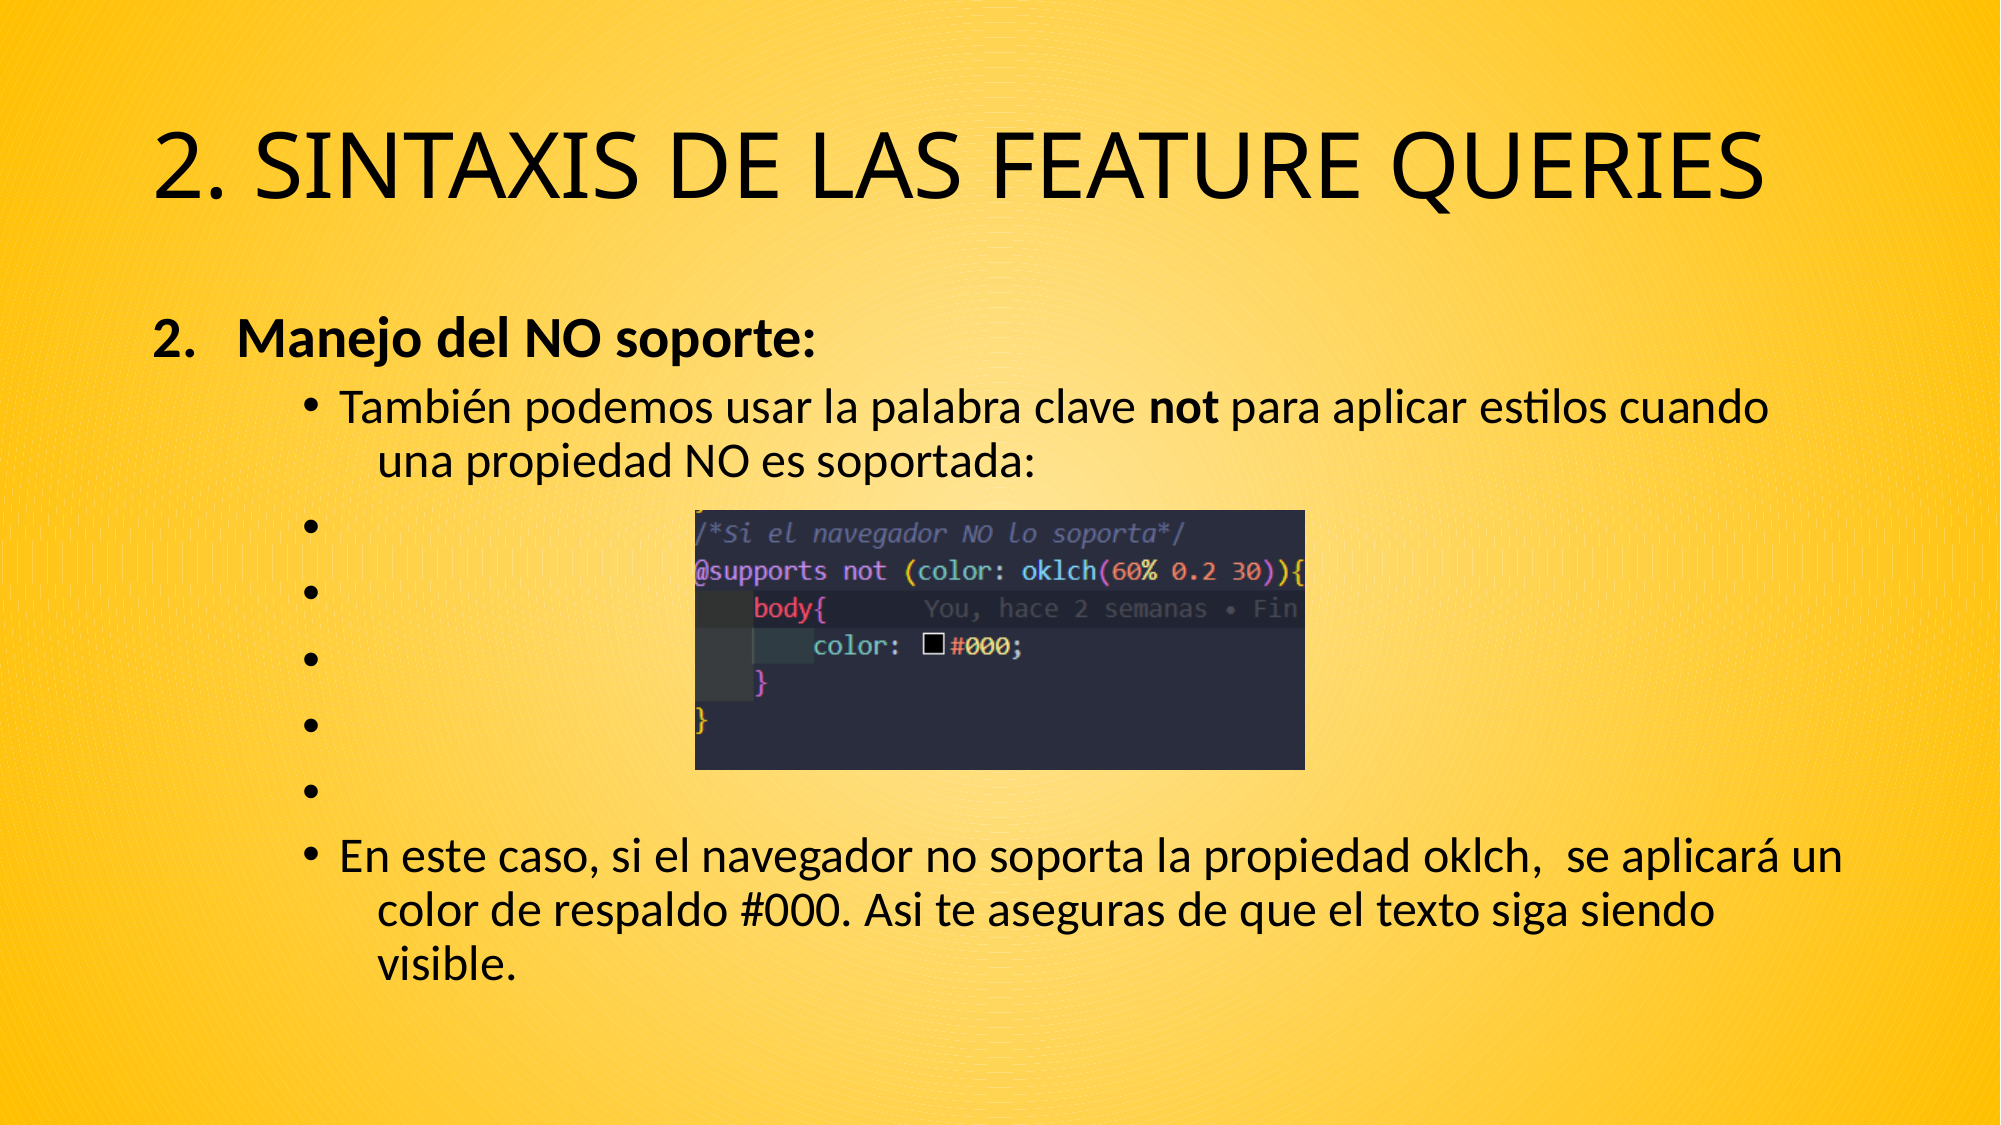

# 2. SINTAXIS DE LAS FEATURE QUERIES
Manejo del NO soporte:
También podemos usar la palabra clave not para aplicar estilos cuando una propiedad NO es soportada:
En este caso, si el navegador no soporta la propiedad oklch, se aplicará un color de respaldo #000. Asi te aseguras de que el texto siga siendo visible.